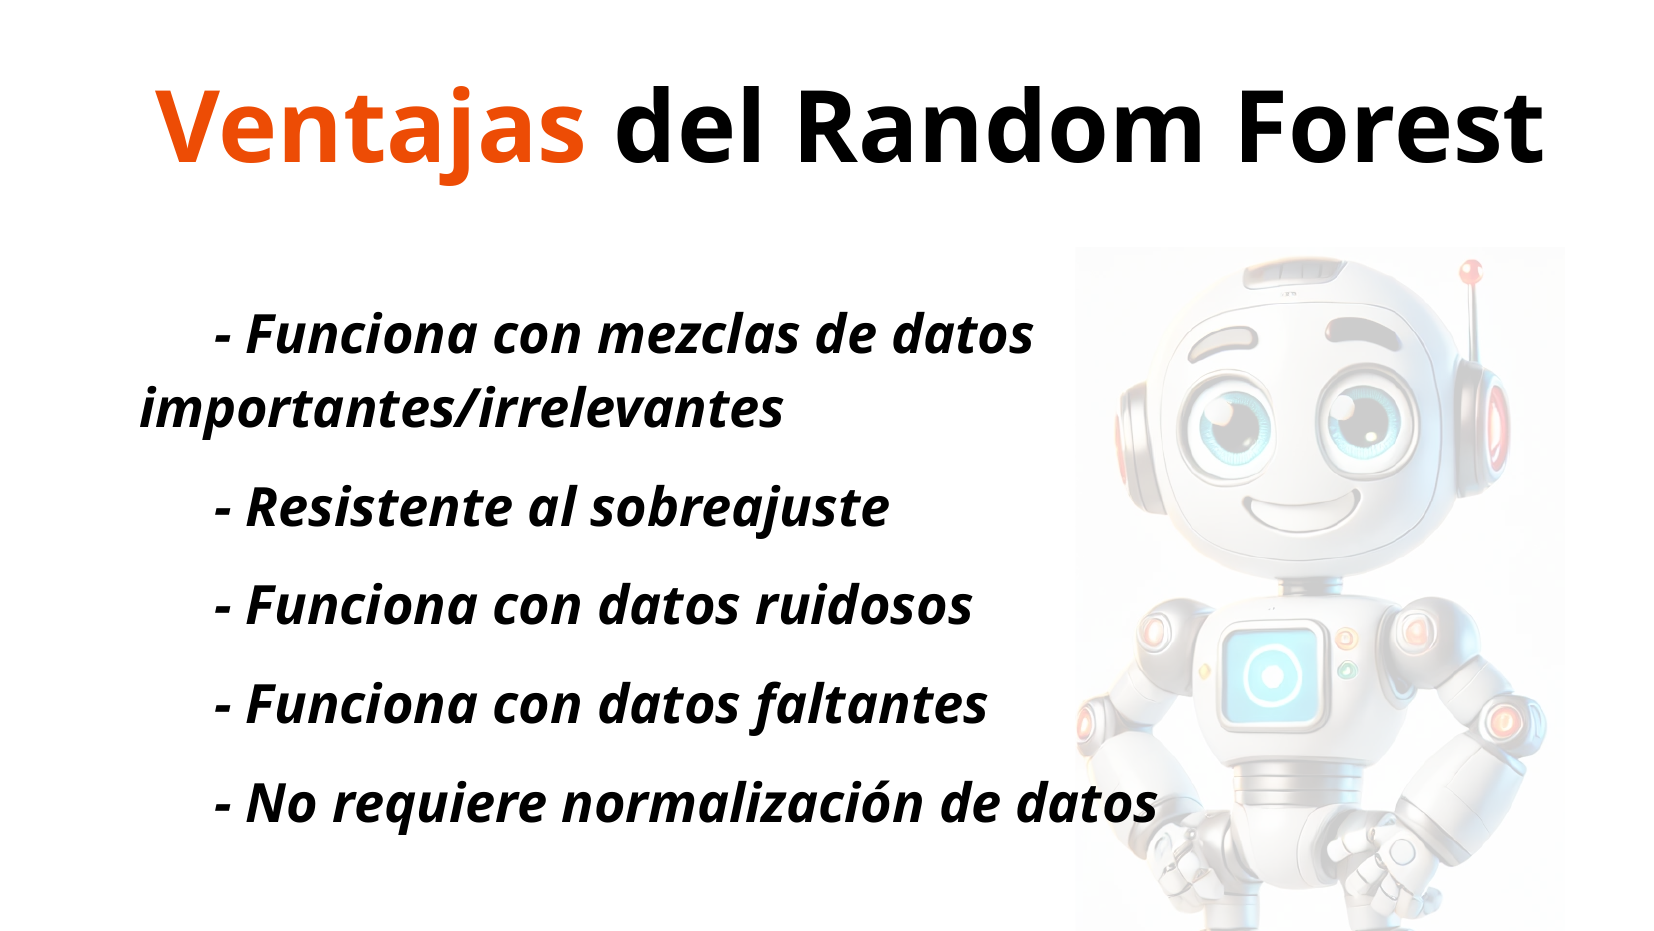

Ventajas del Random Forest
	- Funciona con mezclas de datos importantes/irrelevantes
	- Resistente al sobreajuste
	- Funciona con datos ruidosos
	- Funciona con datos faltantes
	- No requiere normalización de datos